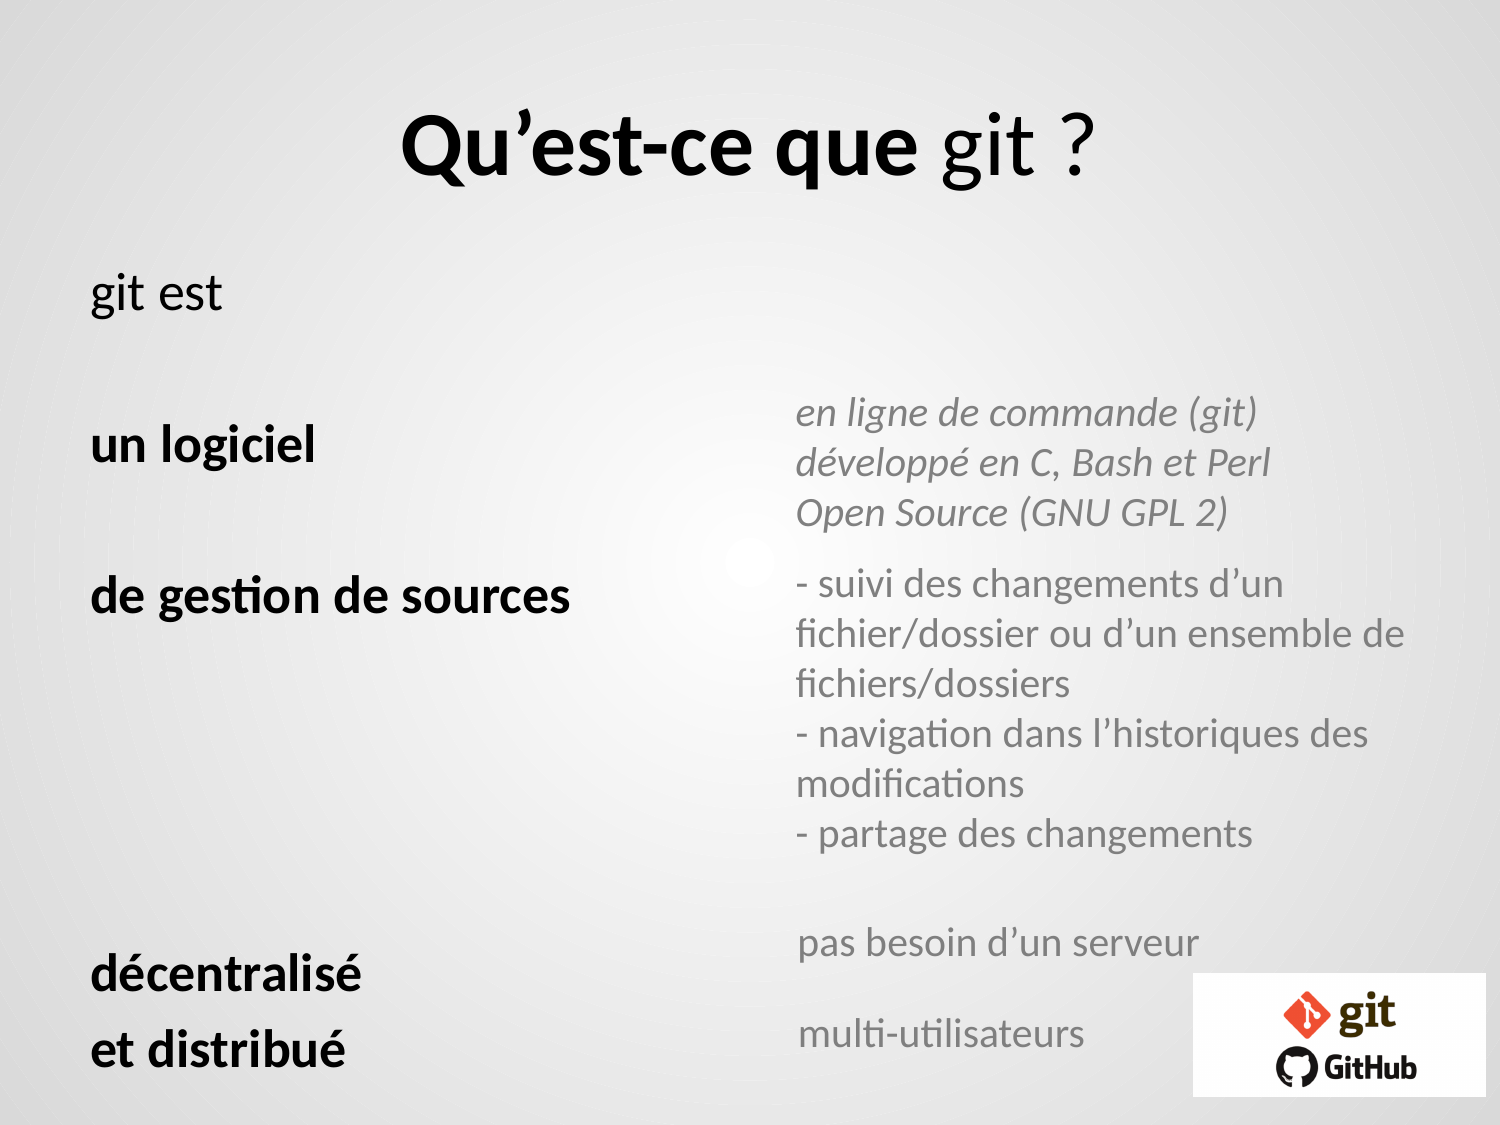

# Qu’est-ce que git ?
git est
un logiciel
de gestion de sources
décentralisé
et distribué
en ligne de commande (git)
développé en C, Bash et Perl
Open Source (GNU GPL 2)
- suivi des changements d’un fichier/dossier ou d’un ensemble de fichiers/dossiers
- navigation dans l’historiques des modifications
- partage des changements
pas besoin d’un serveur
multi-utilisateurs